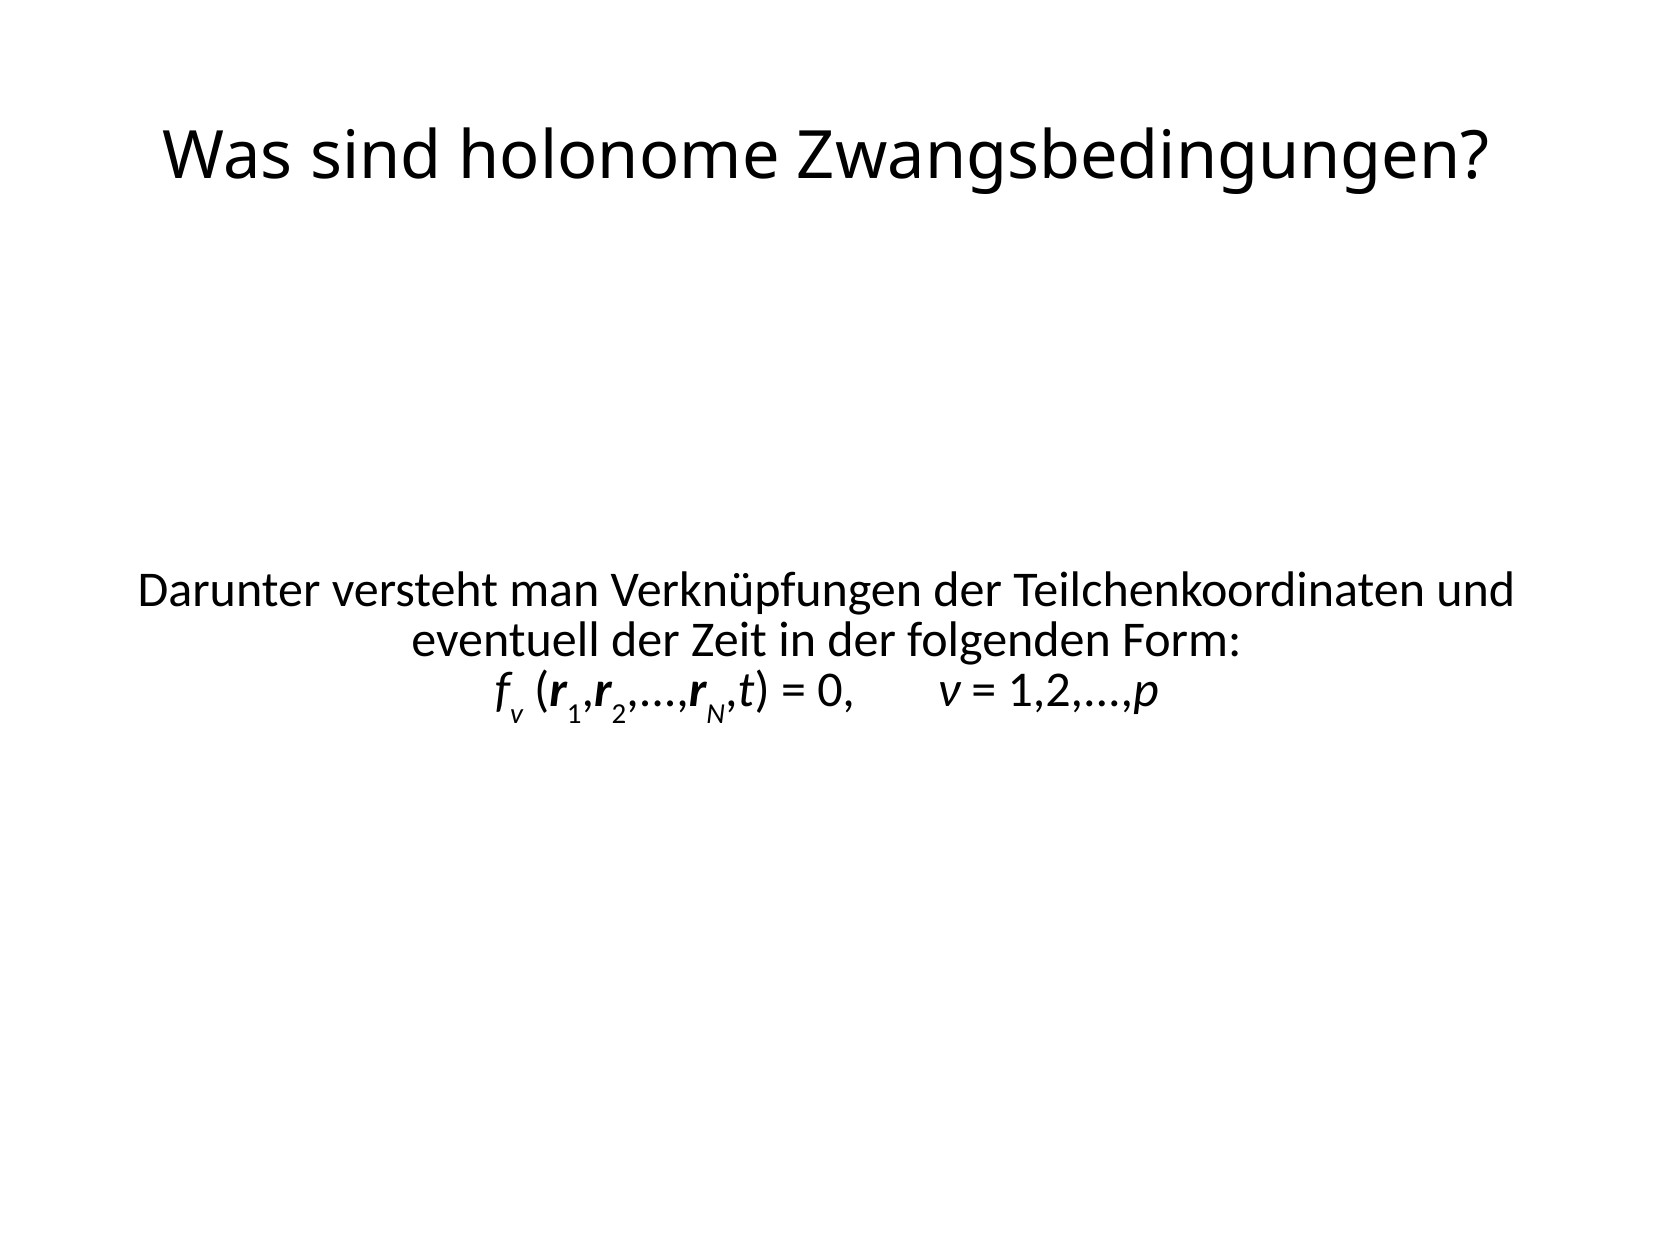

# Was sind holonome Zwangsbedingungen?
Darunter versteht man Verknüpfungen der Teilchenkoordinaten und eventuell der Zeit in der folgenden Form:
fv (r1,r2,...,rN,t) = 0,		ν = 1,2,...,p